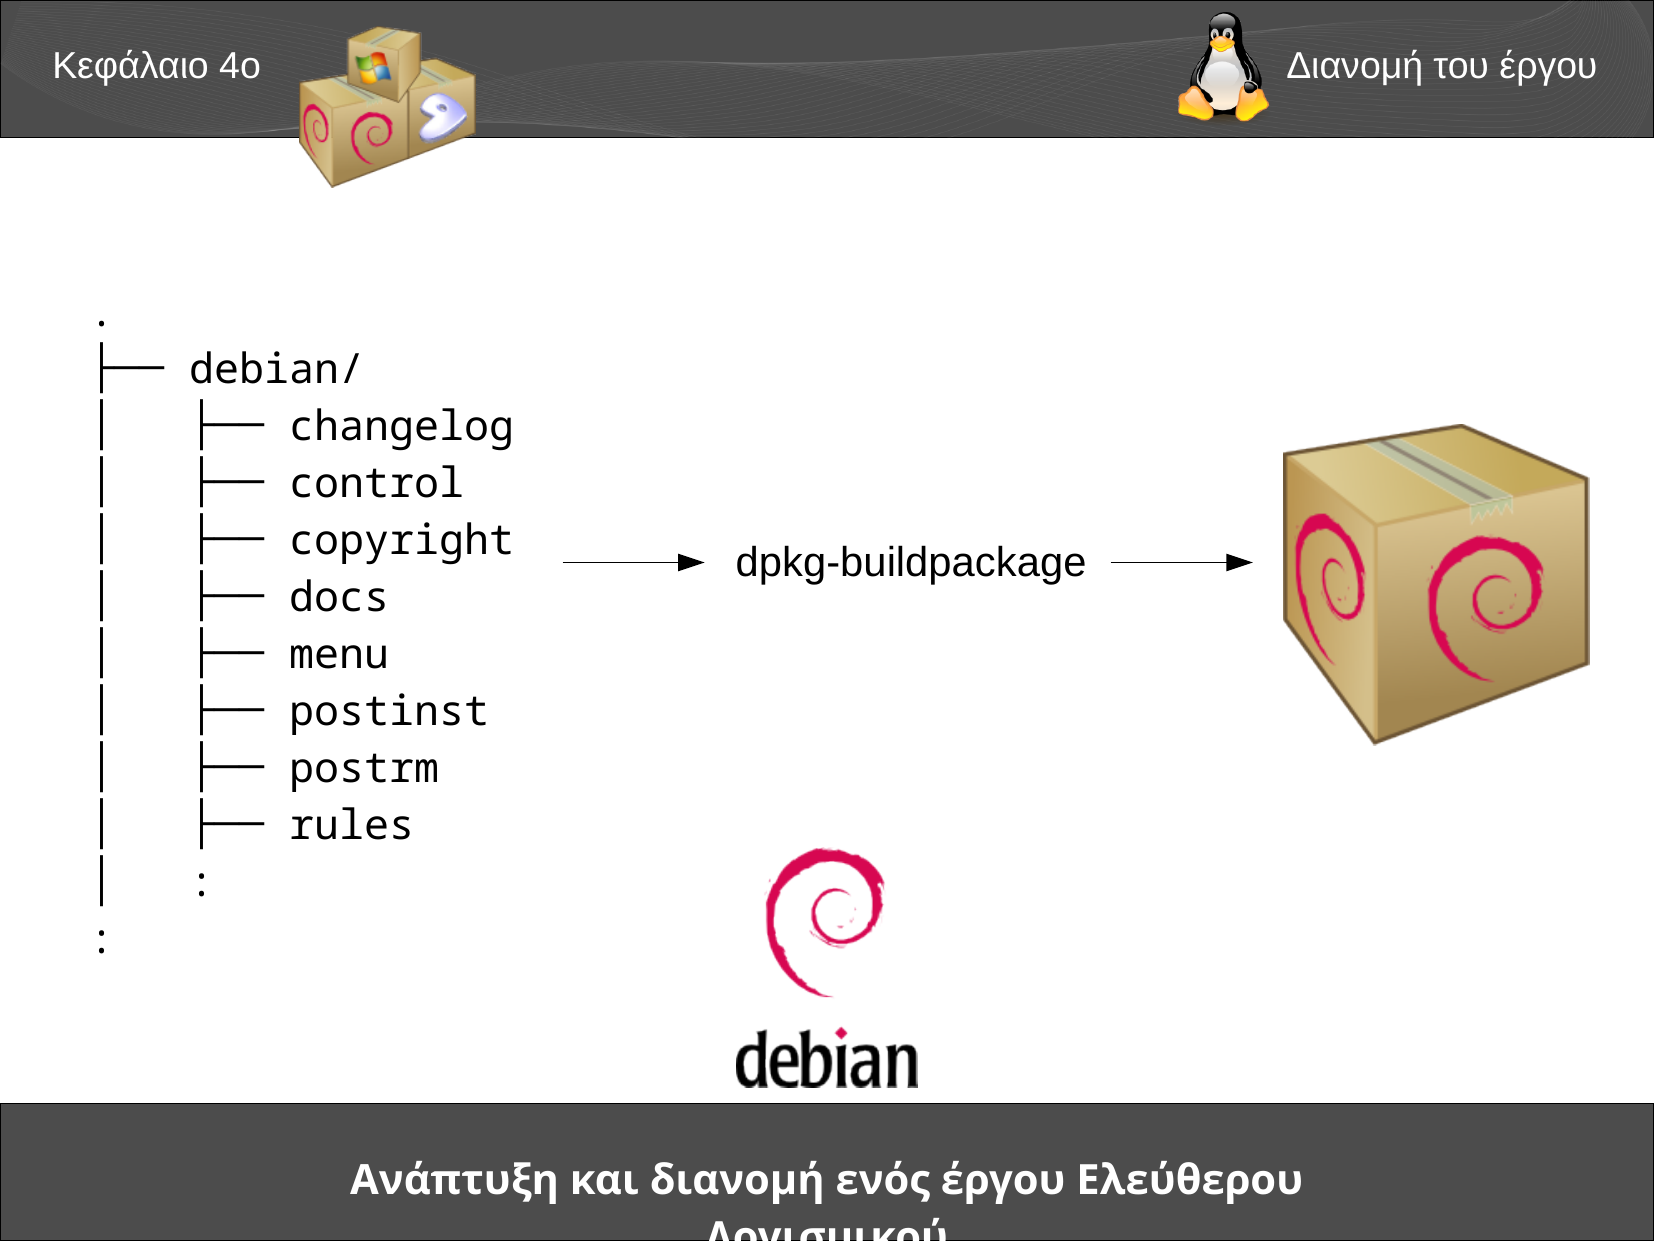

Κεφάλαιο 4ο
Διανομή του έργου
.
├── debian/
│   ├── changelog
│   ├── control
│   ├── copyright
│   ├── docs
│   ├── menu
│   ├── postinst
│   ├── postrm
│   ├── rules
│ :
:
dpkg-buildpackage
Ανάπτυξη και διανομή ενός έργου Ελεύθερου Λογισμικού